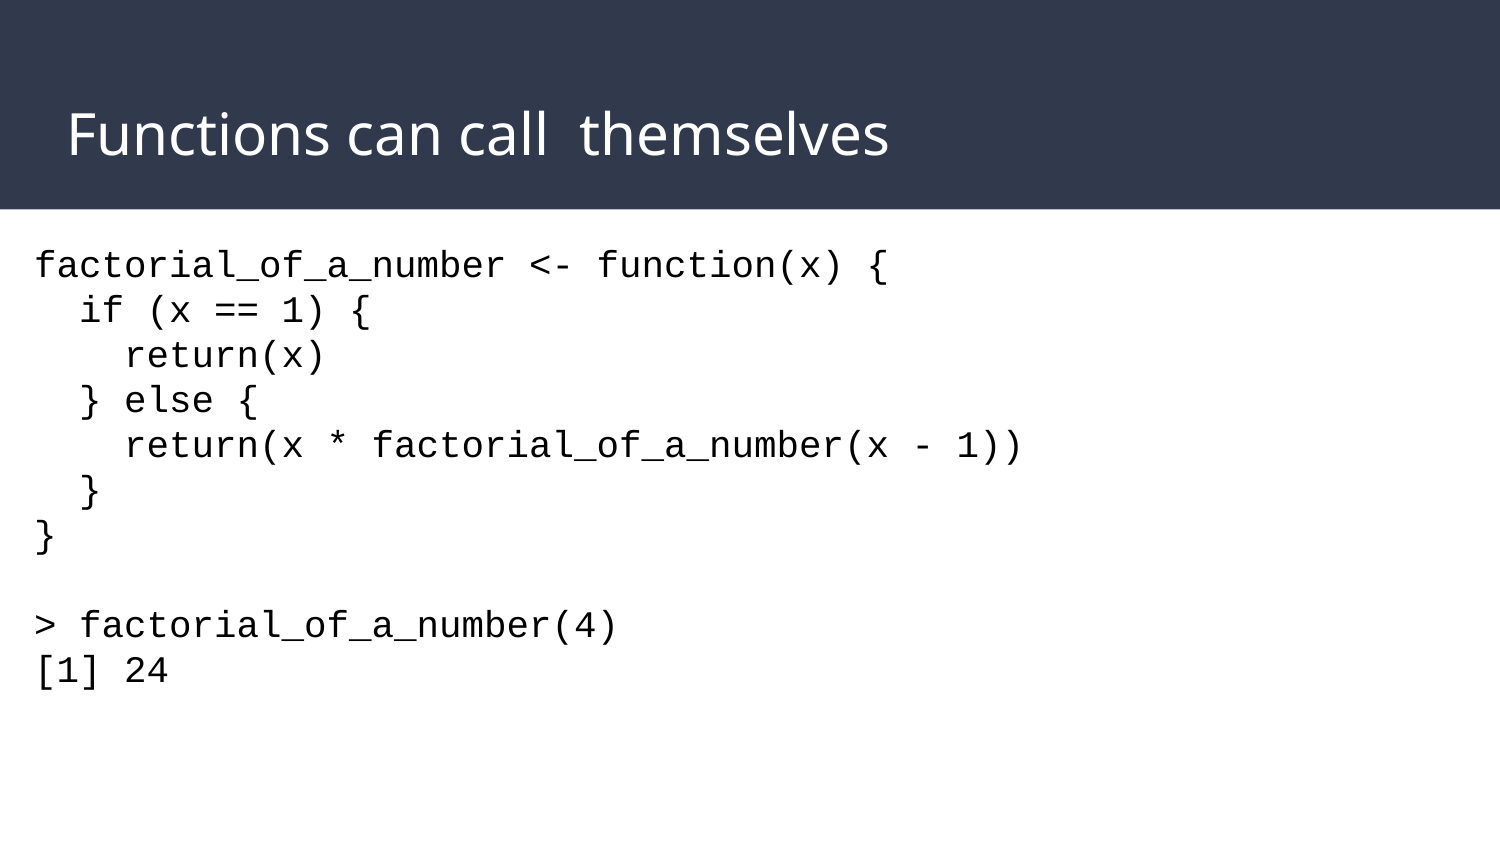

# Functions can call themselves
factorial_of_a_number <- function(x) {
 if (x == 1) {
 return(x)
 } else {
 return(x * factorial_of_a_number(x - 1))
 }
}
> factorial_of_a_number(4)
[1] 24